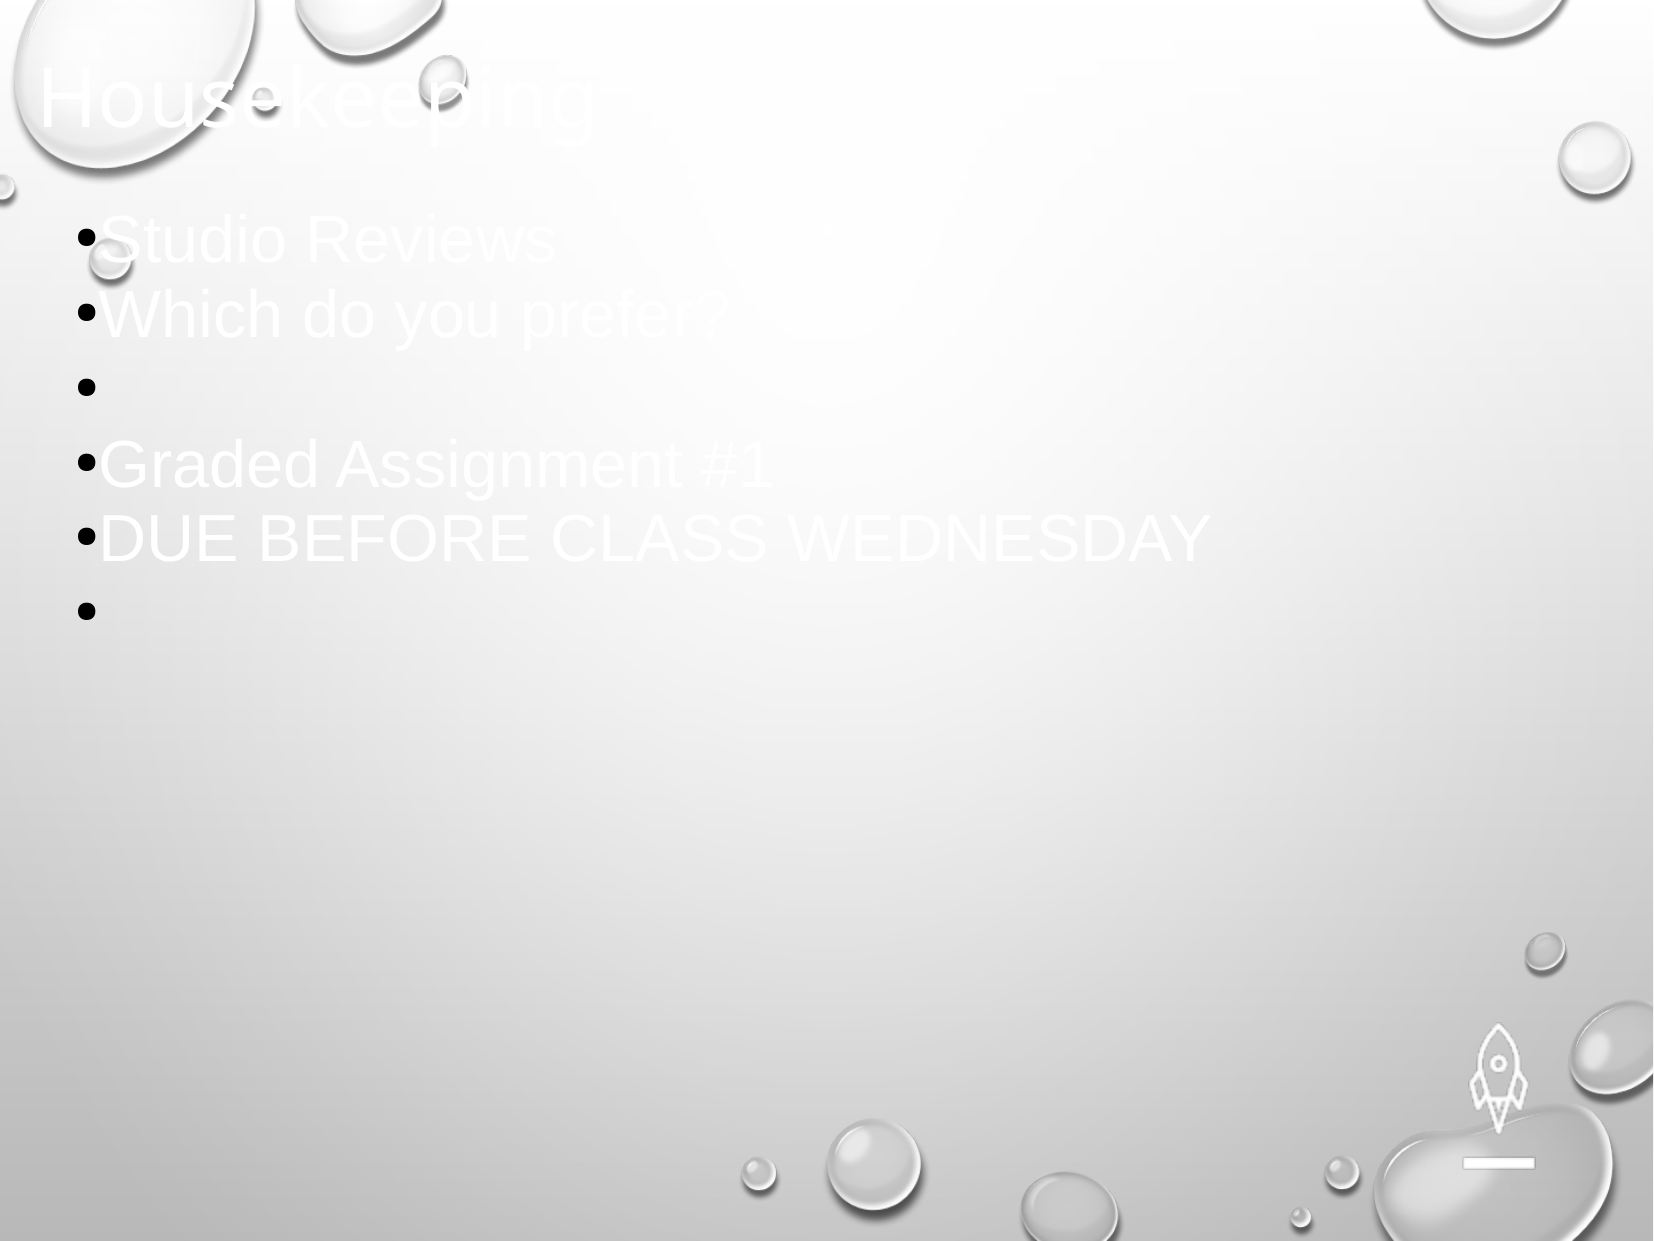

Housekeeping
Studio Reviews
Which do you prefer?
Graded Assignment #1
DUE BEFORE CLASS WEDNESDAY